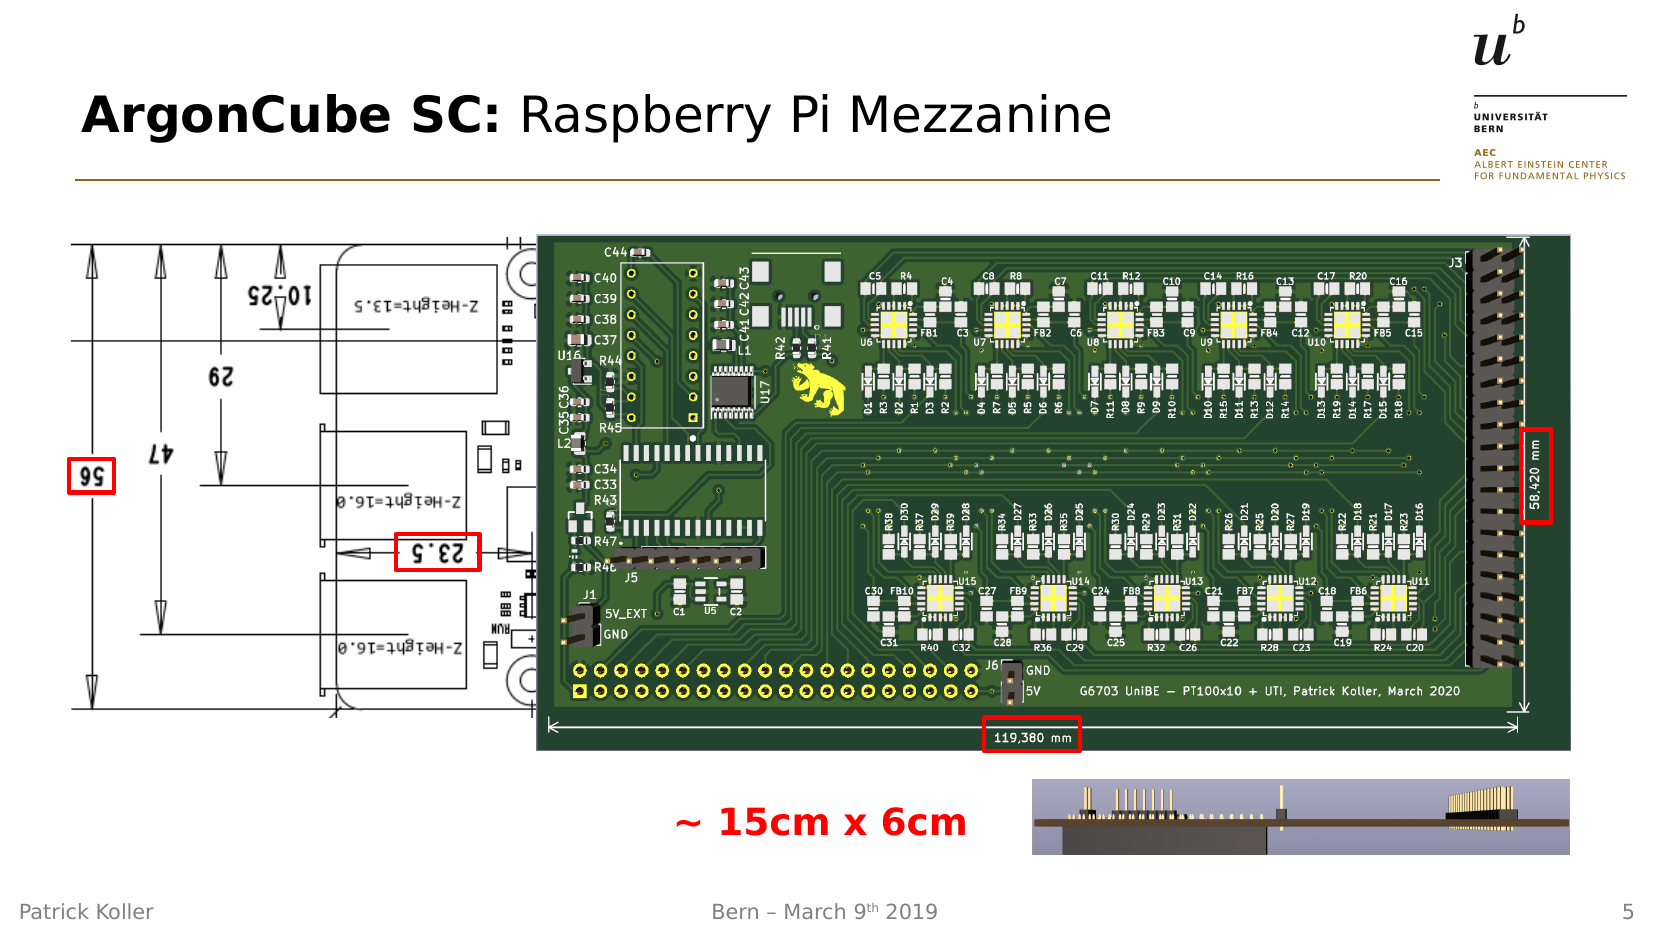

# ArgonCube SC: Raspberry Pi Mezzanine
~ 15cm x 6cm